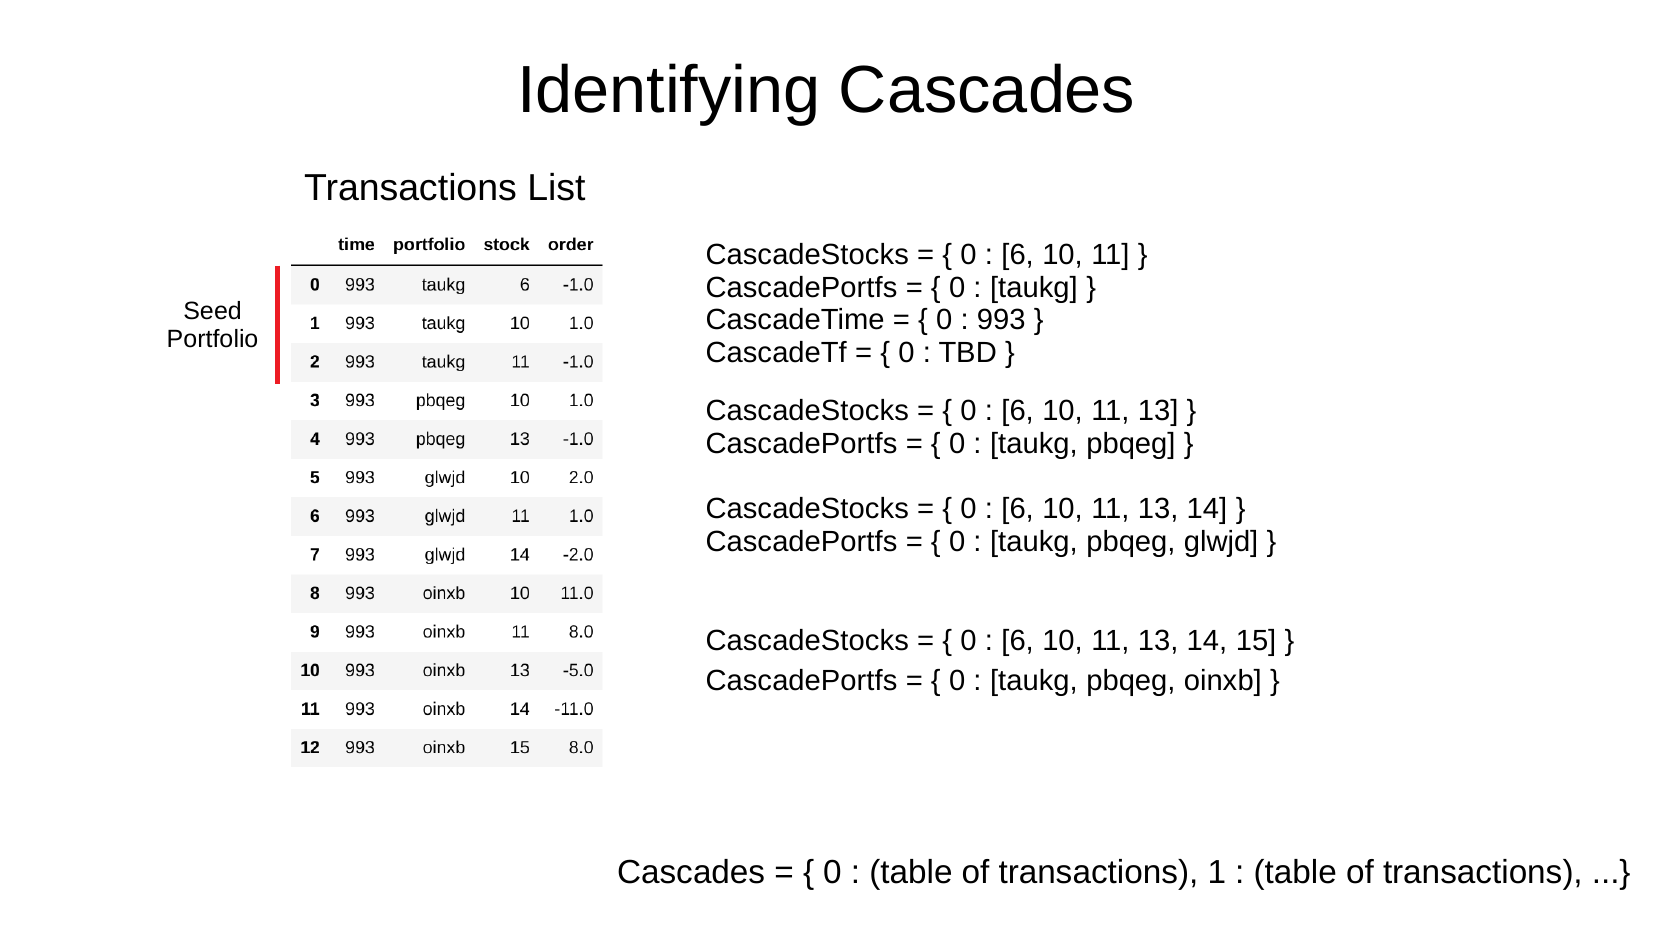

# Identifying Cascades
Transactions List
CascadeStocks = { 0 : [6, 10, 11] }
CascadePortfs = { 0 : [taukg] }
CascadeTime = { 0 : 993 }
CascadeTf = { 0 : TBD }
Seed Portfolio
CascadeStocks = { 0 : [6, 10, 11, 13] }
CascadePortfs = { 0 : [taukg, pbqeg] }
CascadeStocks = { 0 : [6, 10, 11, 13, 14] }
CascadePortfs = { 0 : [taukg, pbqeg, glwjd] }
CascadeStocks = { 0 : [6, 10, 11, 13, 14, 15] }
CascadePortfs = { 0 : [taukg, pbqeg, oinxb] }
Cascades = { 0 : (table of transactions), 1 : (table of transactions), ...}